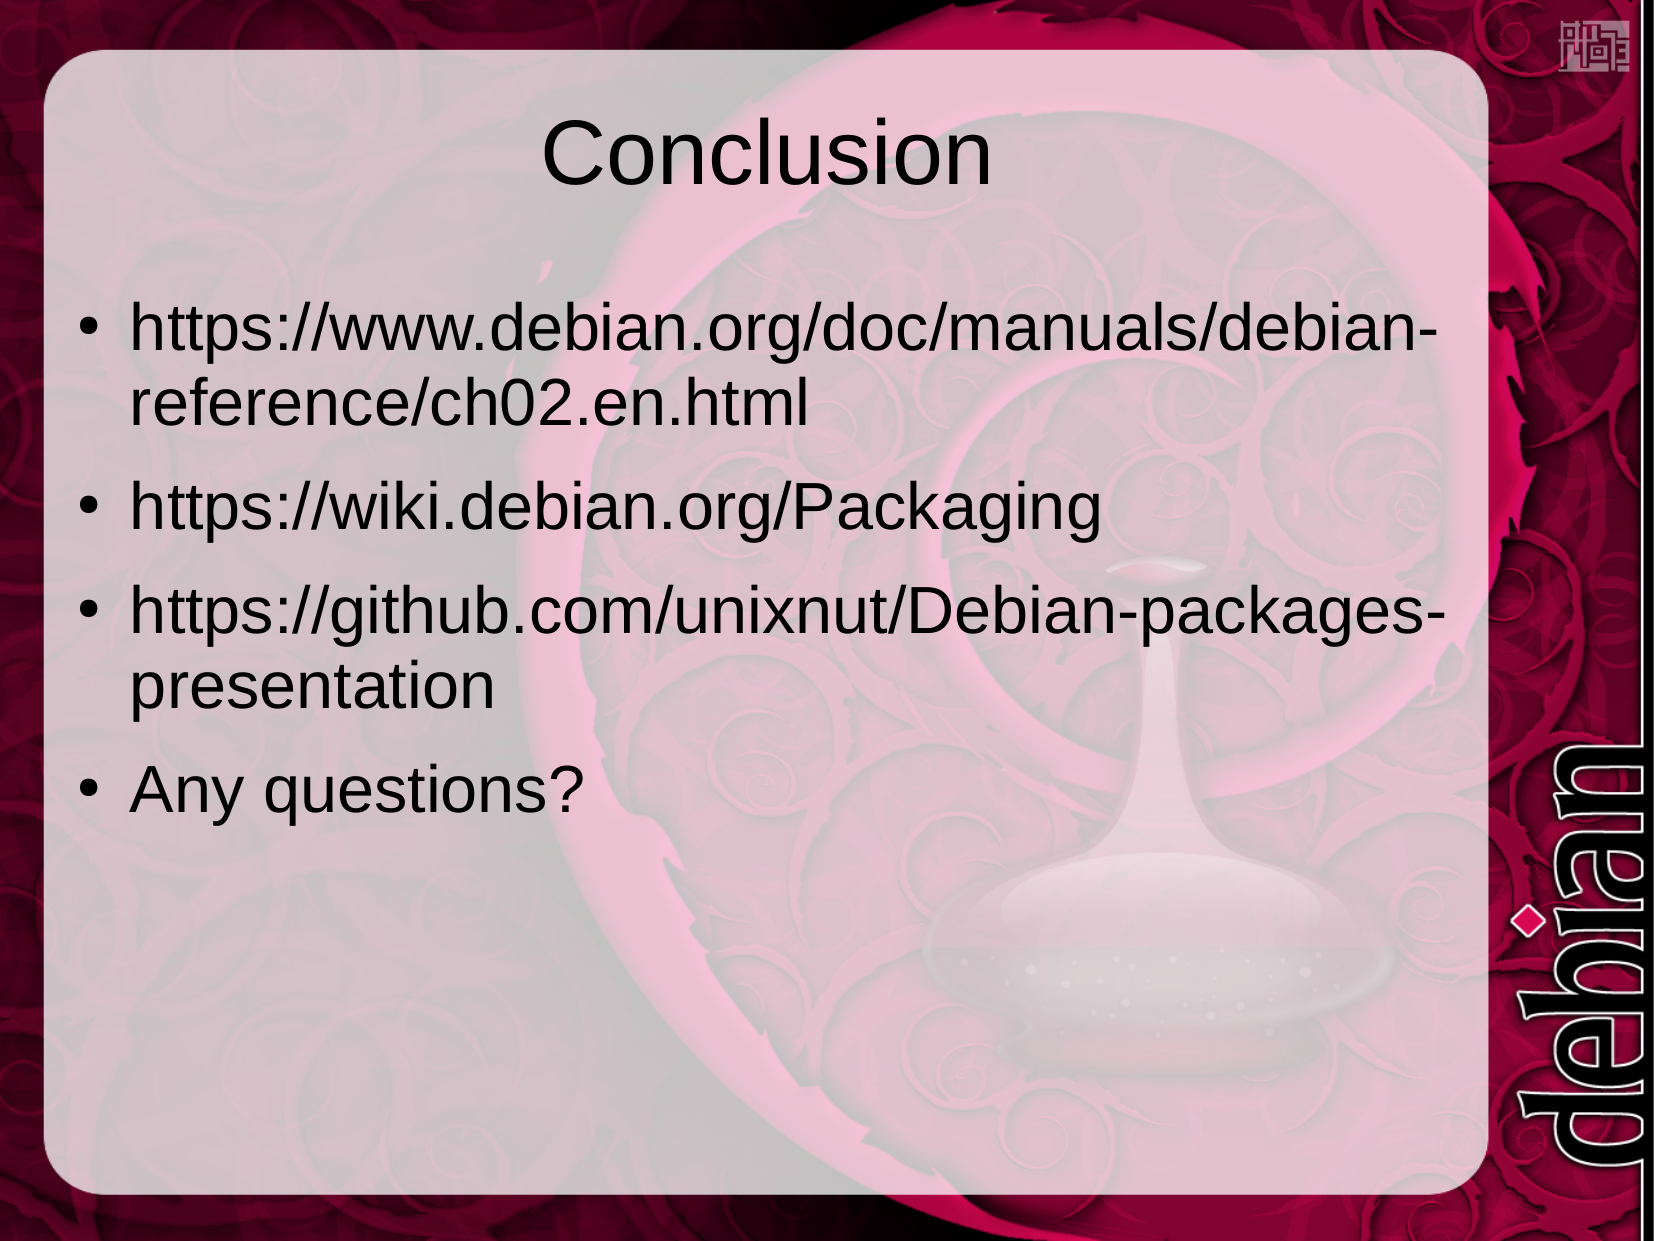

# Conclusion
https://www.debian.org/doc/manuals/debian-reference/ch02.en.html
https://wiki.debian.org/Packaging
https://github.com/unixnut/Debian-packages-presentation
Any questions?